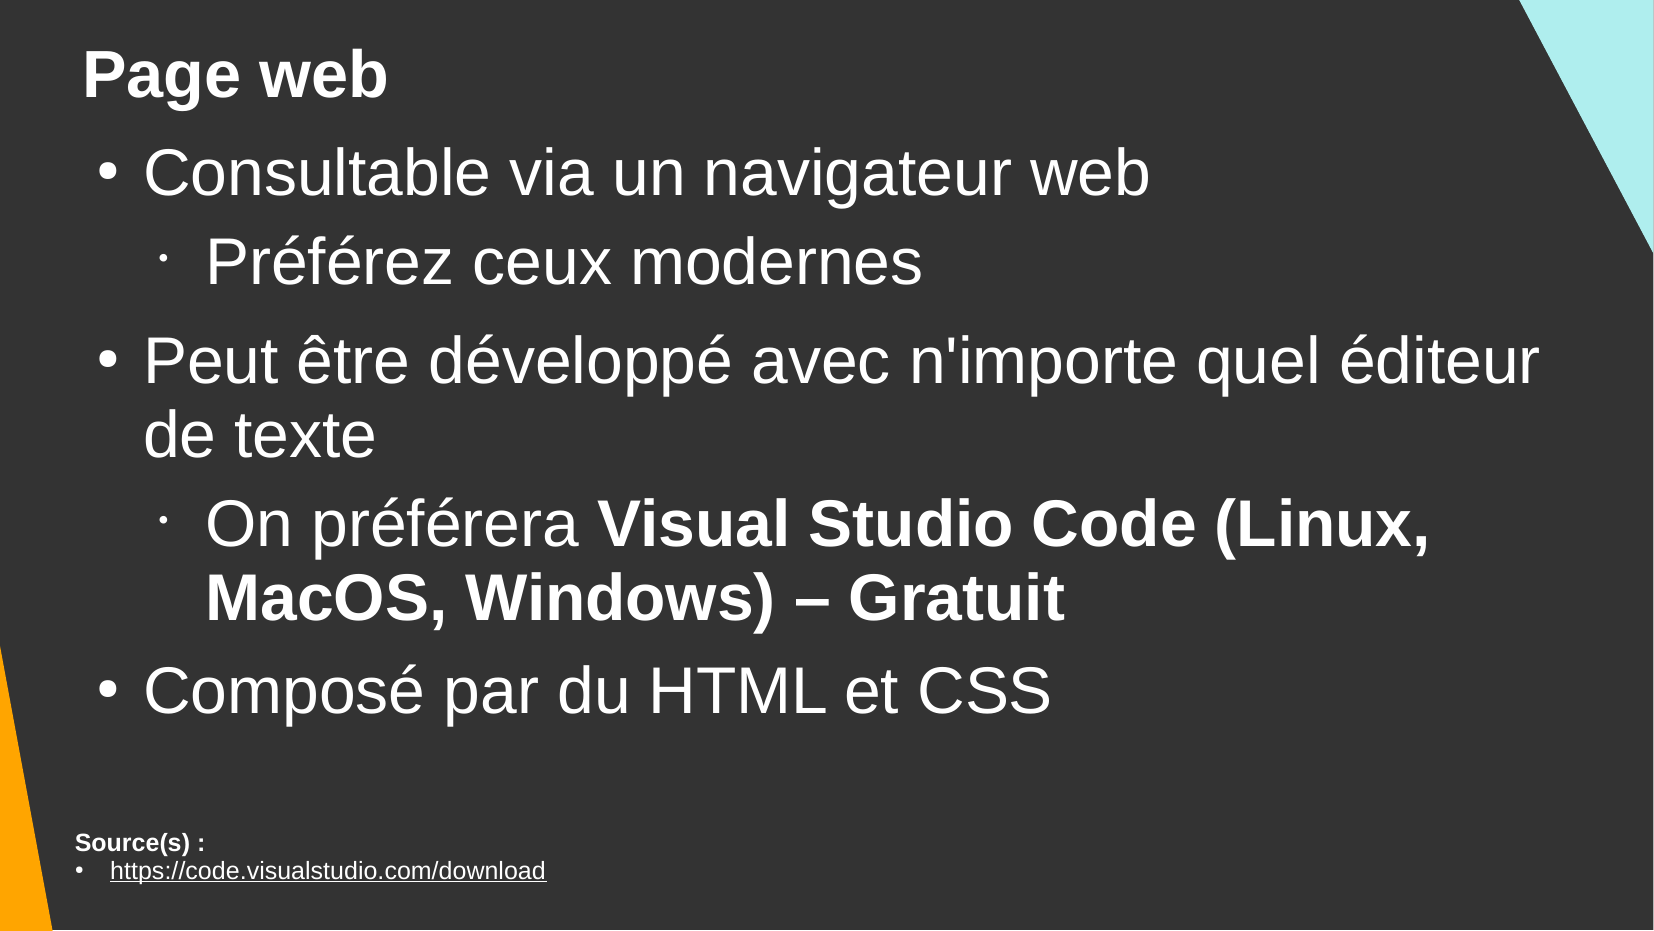

# Page web
Consultable via un navigateur web
Préférez ceux modernes
Peut être développé avec n'importe quel éditeur de texte
On préférera Visual Studio Code (Linux, MacOS, Windows) – Gratuit
Composé par du HTML et CSS
Source(s) :
https://code.visualstudio.com/download